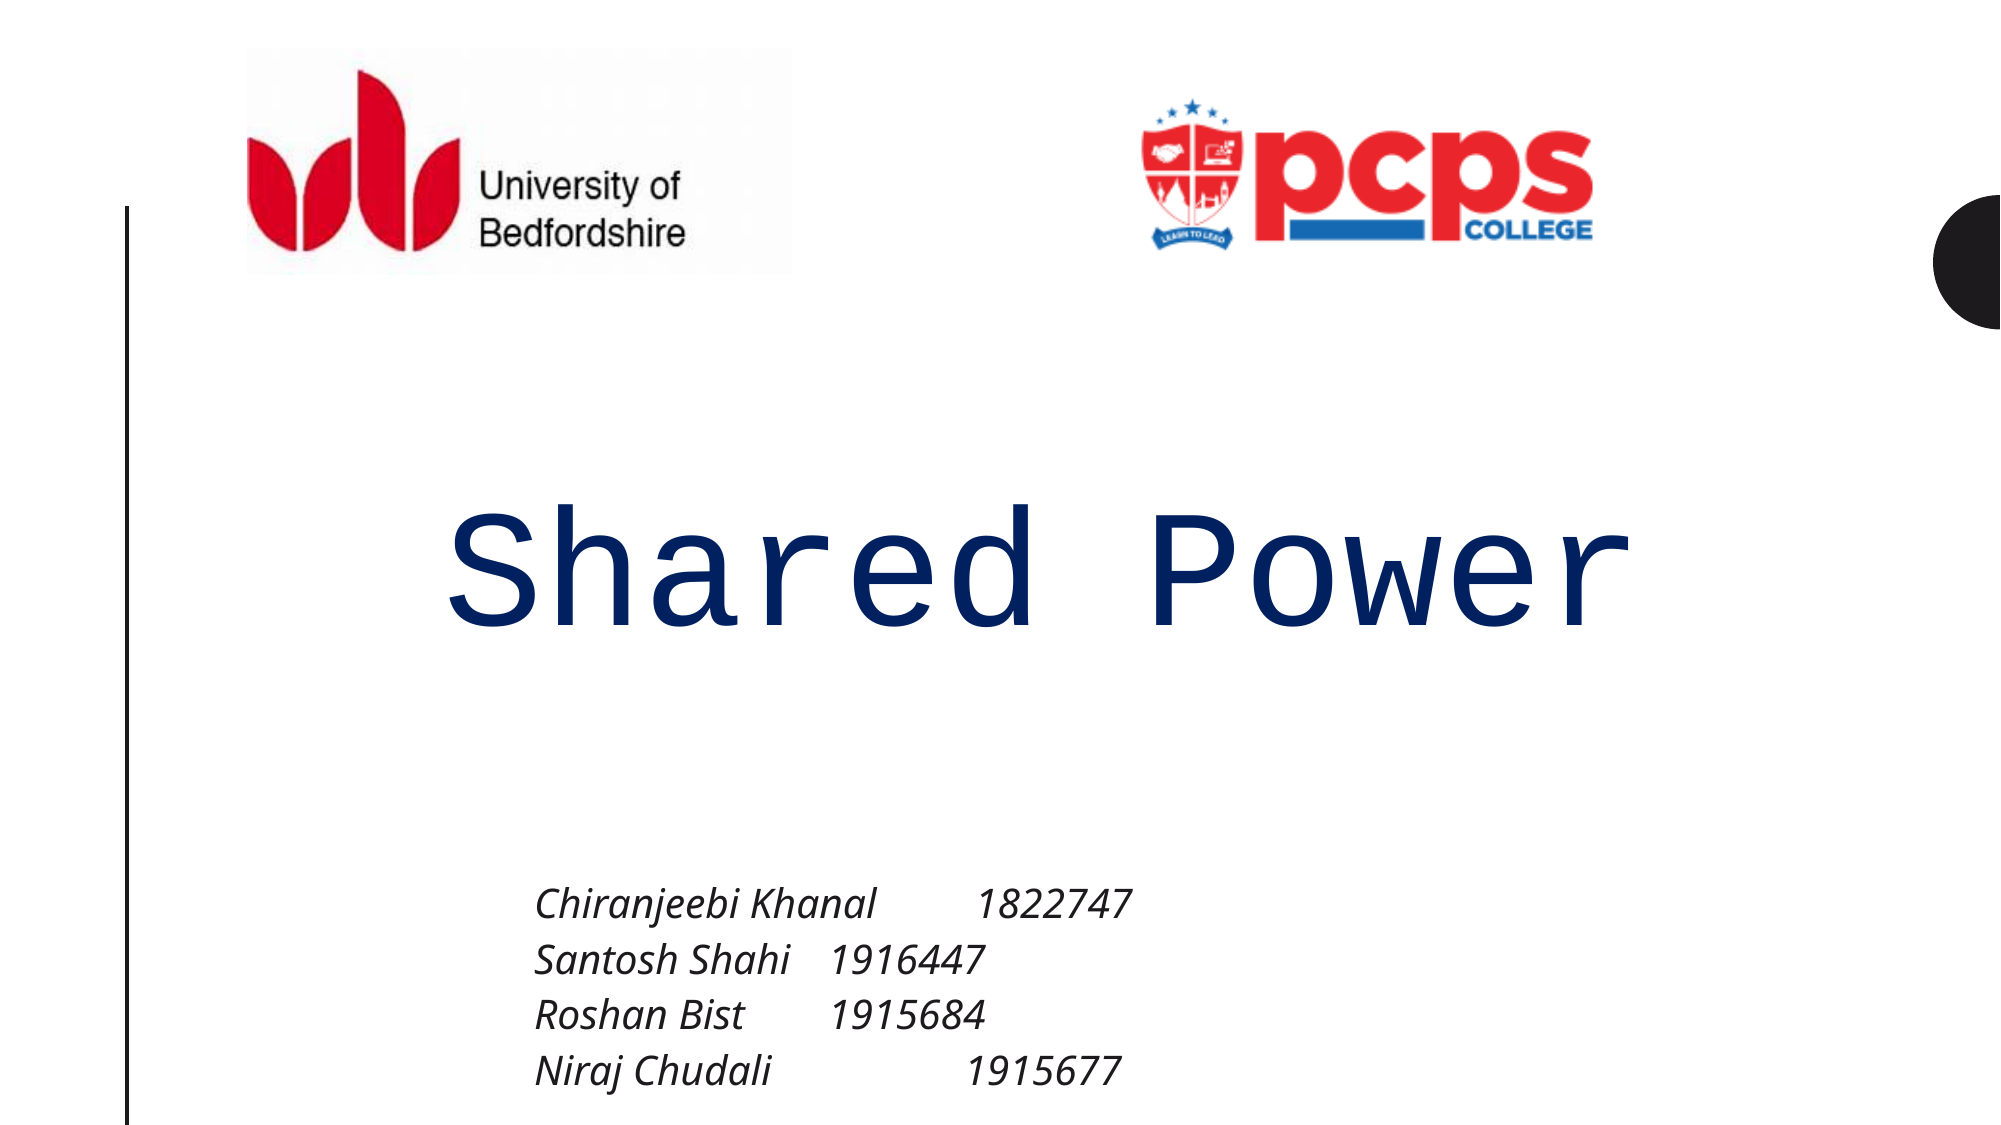

# Chiranjeebi Khanal 			1822747
Santosh Shahi 				1916447
Roshan Bist		 		1915684
Niraj Chudali			 	 1915677
Shared Power